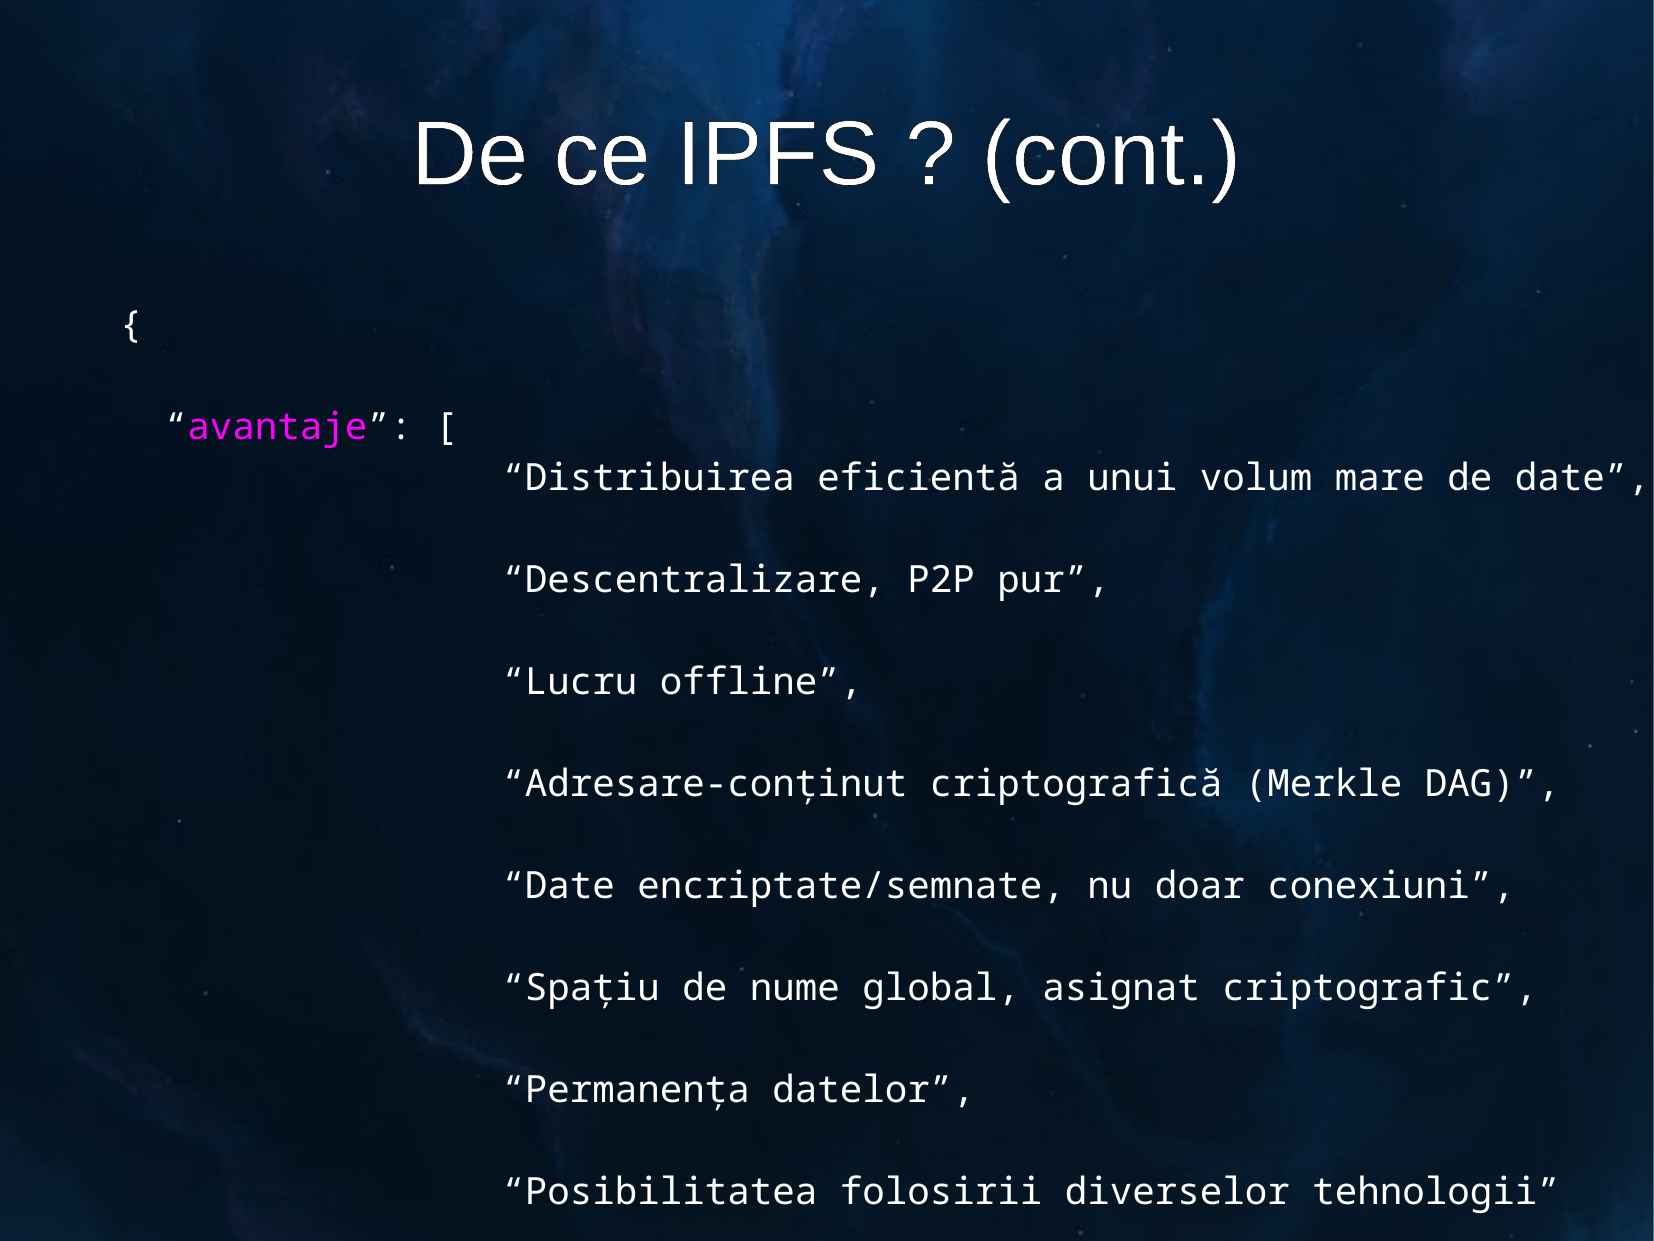

# De ce IPFS ? (cont.)
{
 “avantaje”: [
 “Distribuirea eficientă a unui volum mare de date”,
 “Descentralizare, P2P pur”,
 “Lucru offline”,
 “Adresare-conținut criptografică (Merkle DAG)”,
 “Date encriptate/semnate, nu doar conexiuni”,
 “Spațiu de nume global, asignat criptografic”,
 “Permanența datelor”,
 “Posibilitatea folosirii diverselor tehnologii”
 ]
}